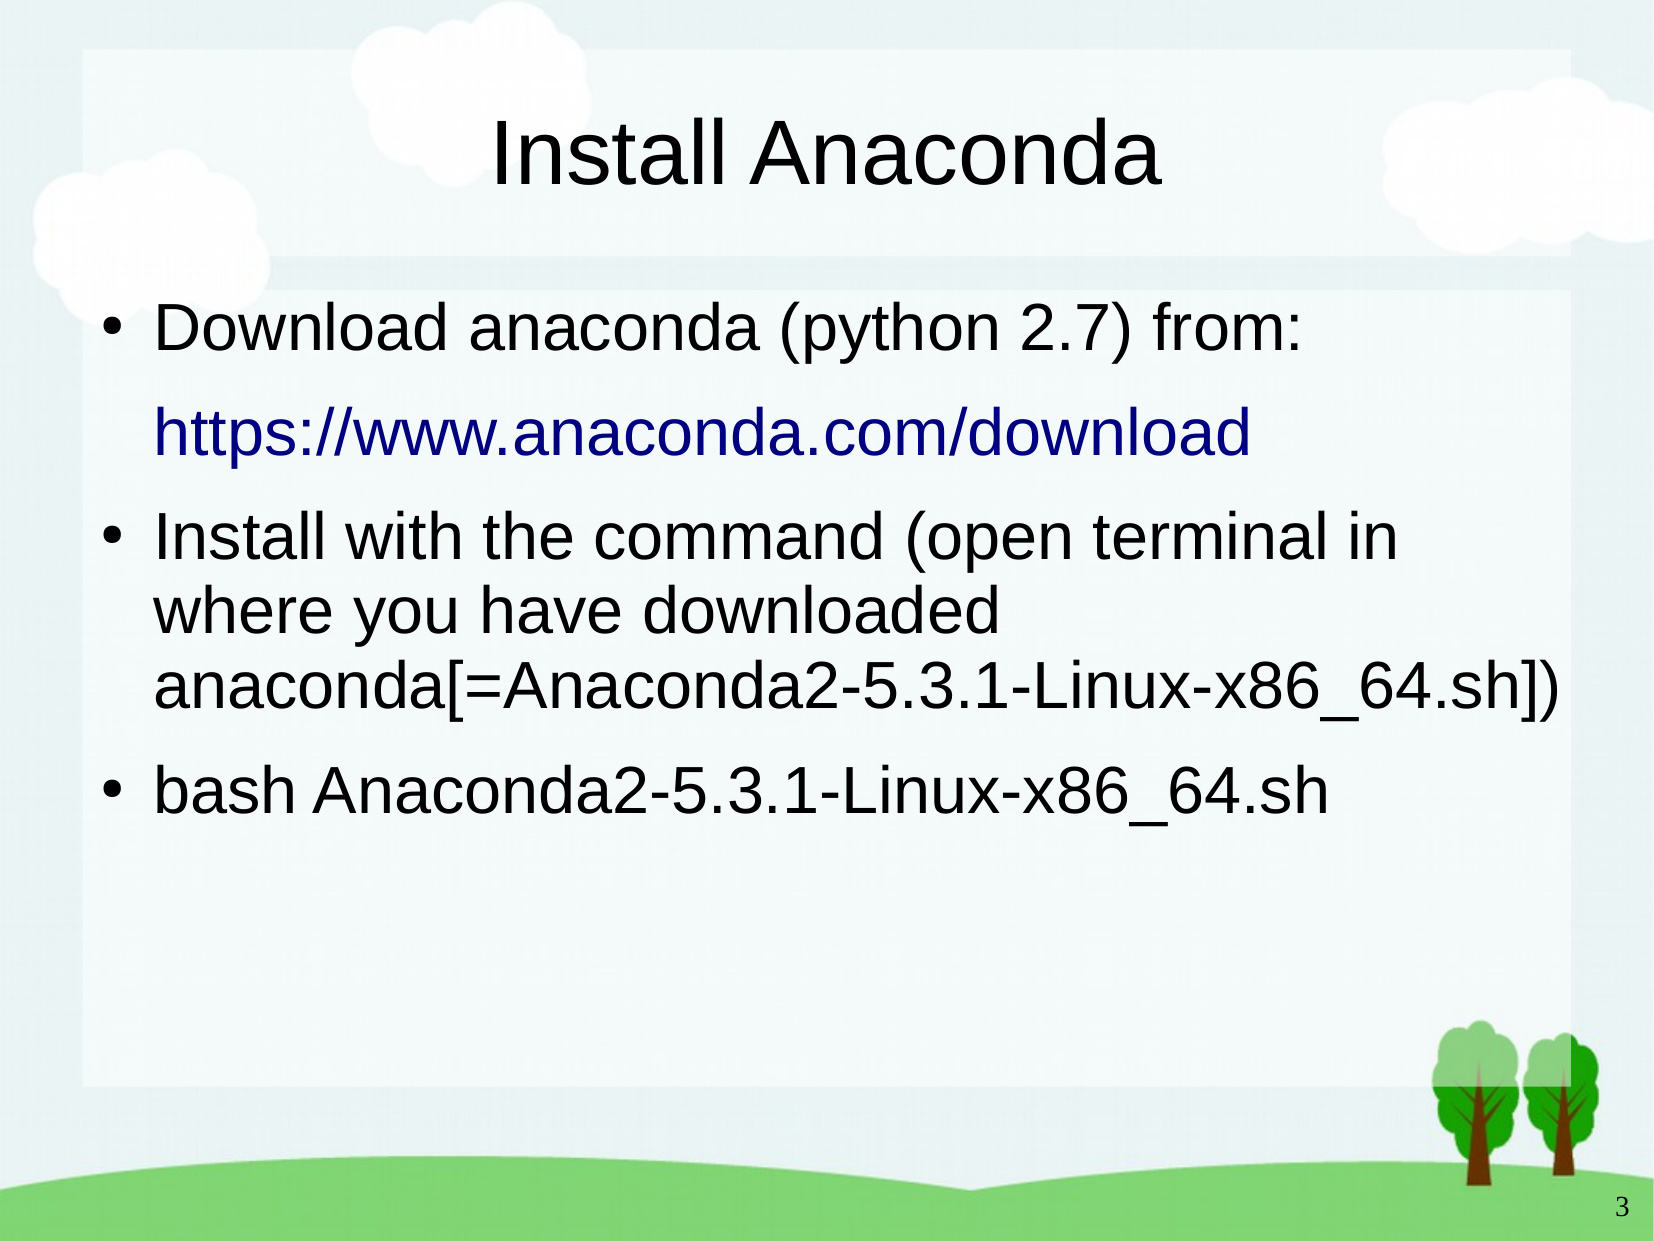

# Install Anaconda
Download anaconda (python 2.7) from:
https://www.anaconda.com/download
Install with the command (open terminal in where you have downloaded anaconda[=Anaconda2-5.3.1-Linux-x86_64.sh])
bash Anaconda2-5.3.1-Linux-x86_64.sh
3